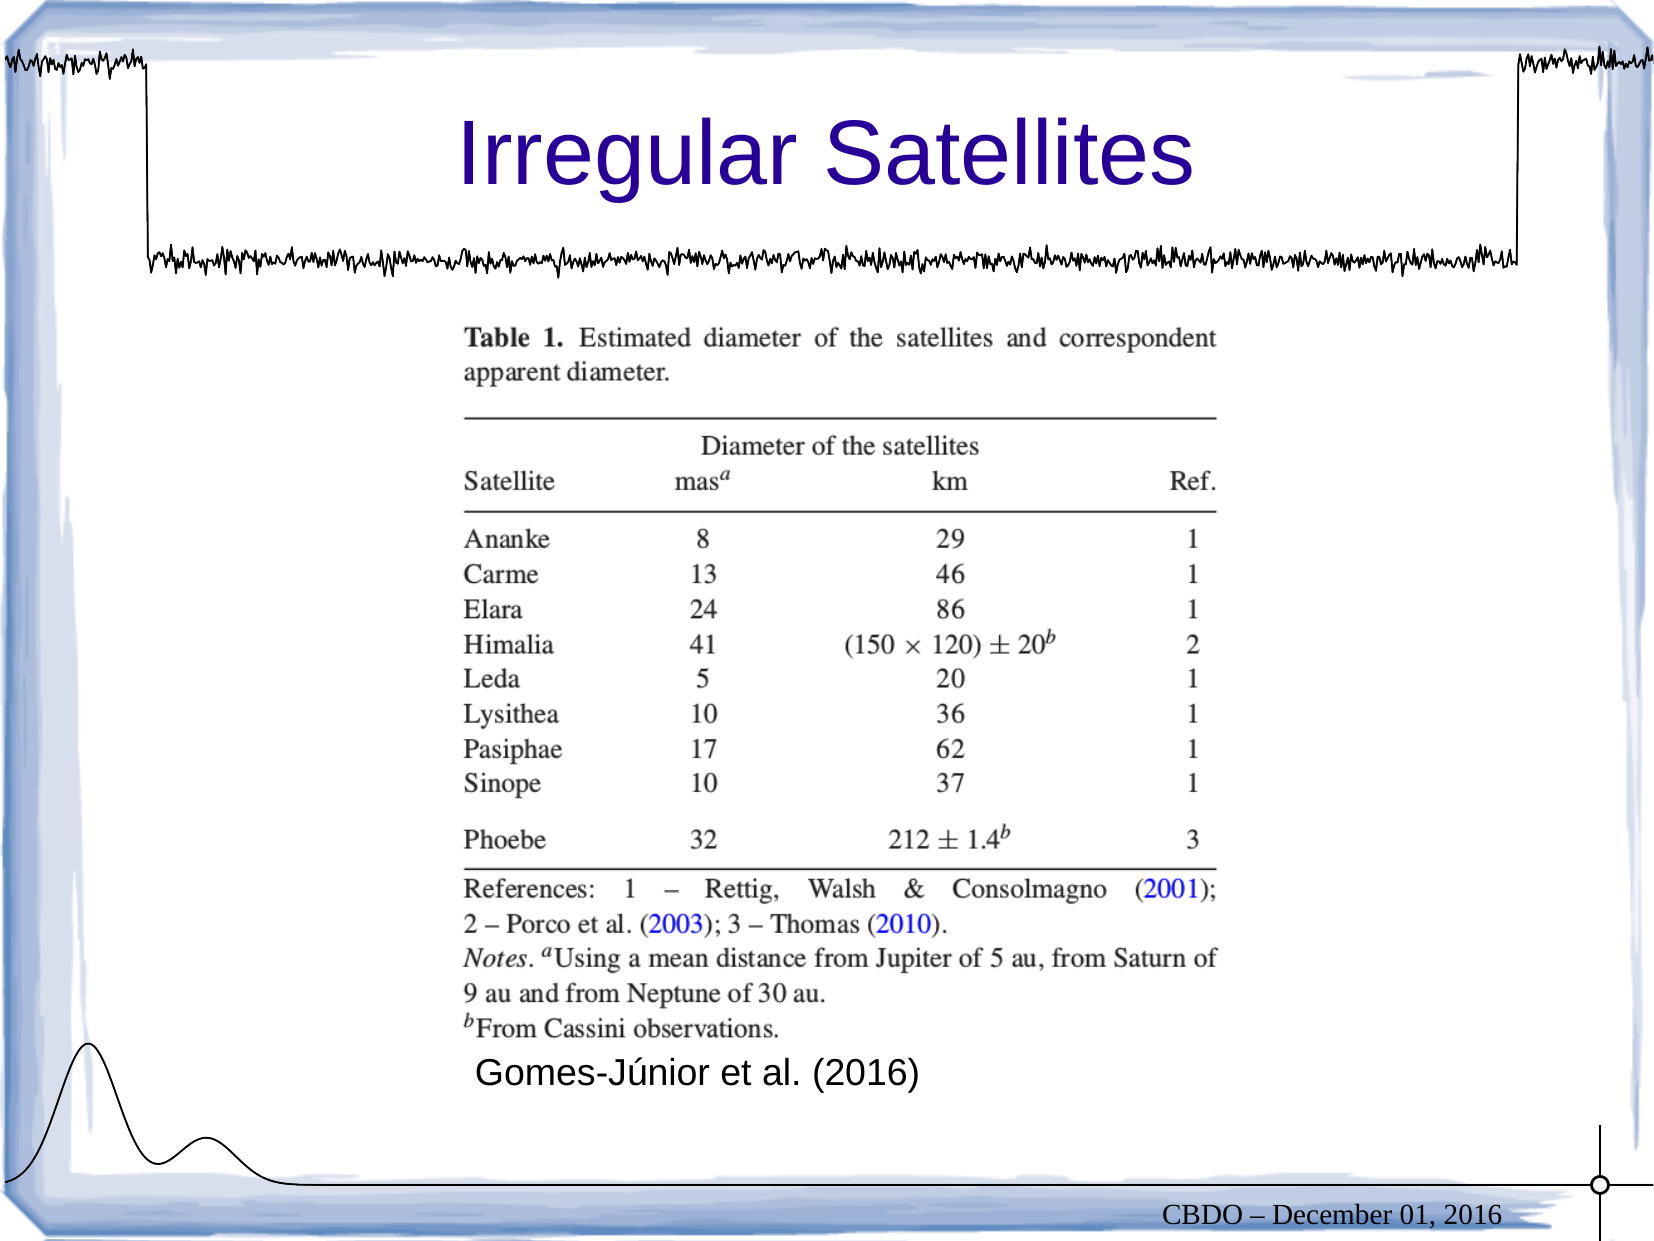

# Irregular Satellites
Gomes-Júnior et al. (2016)